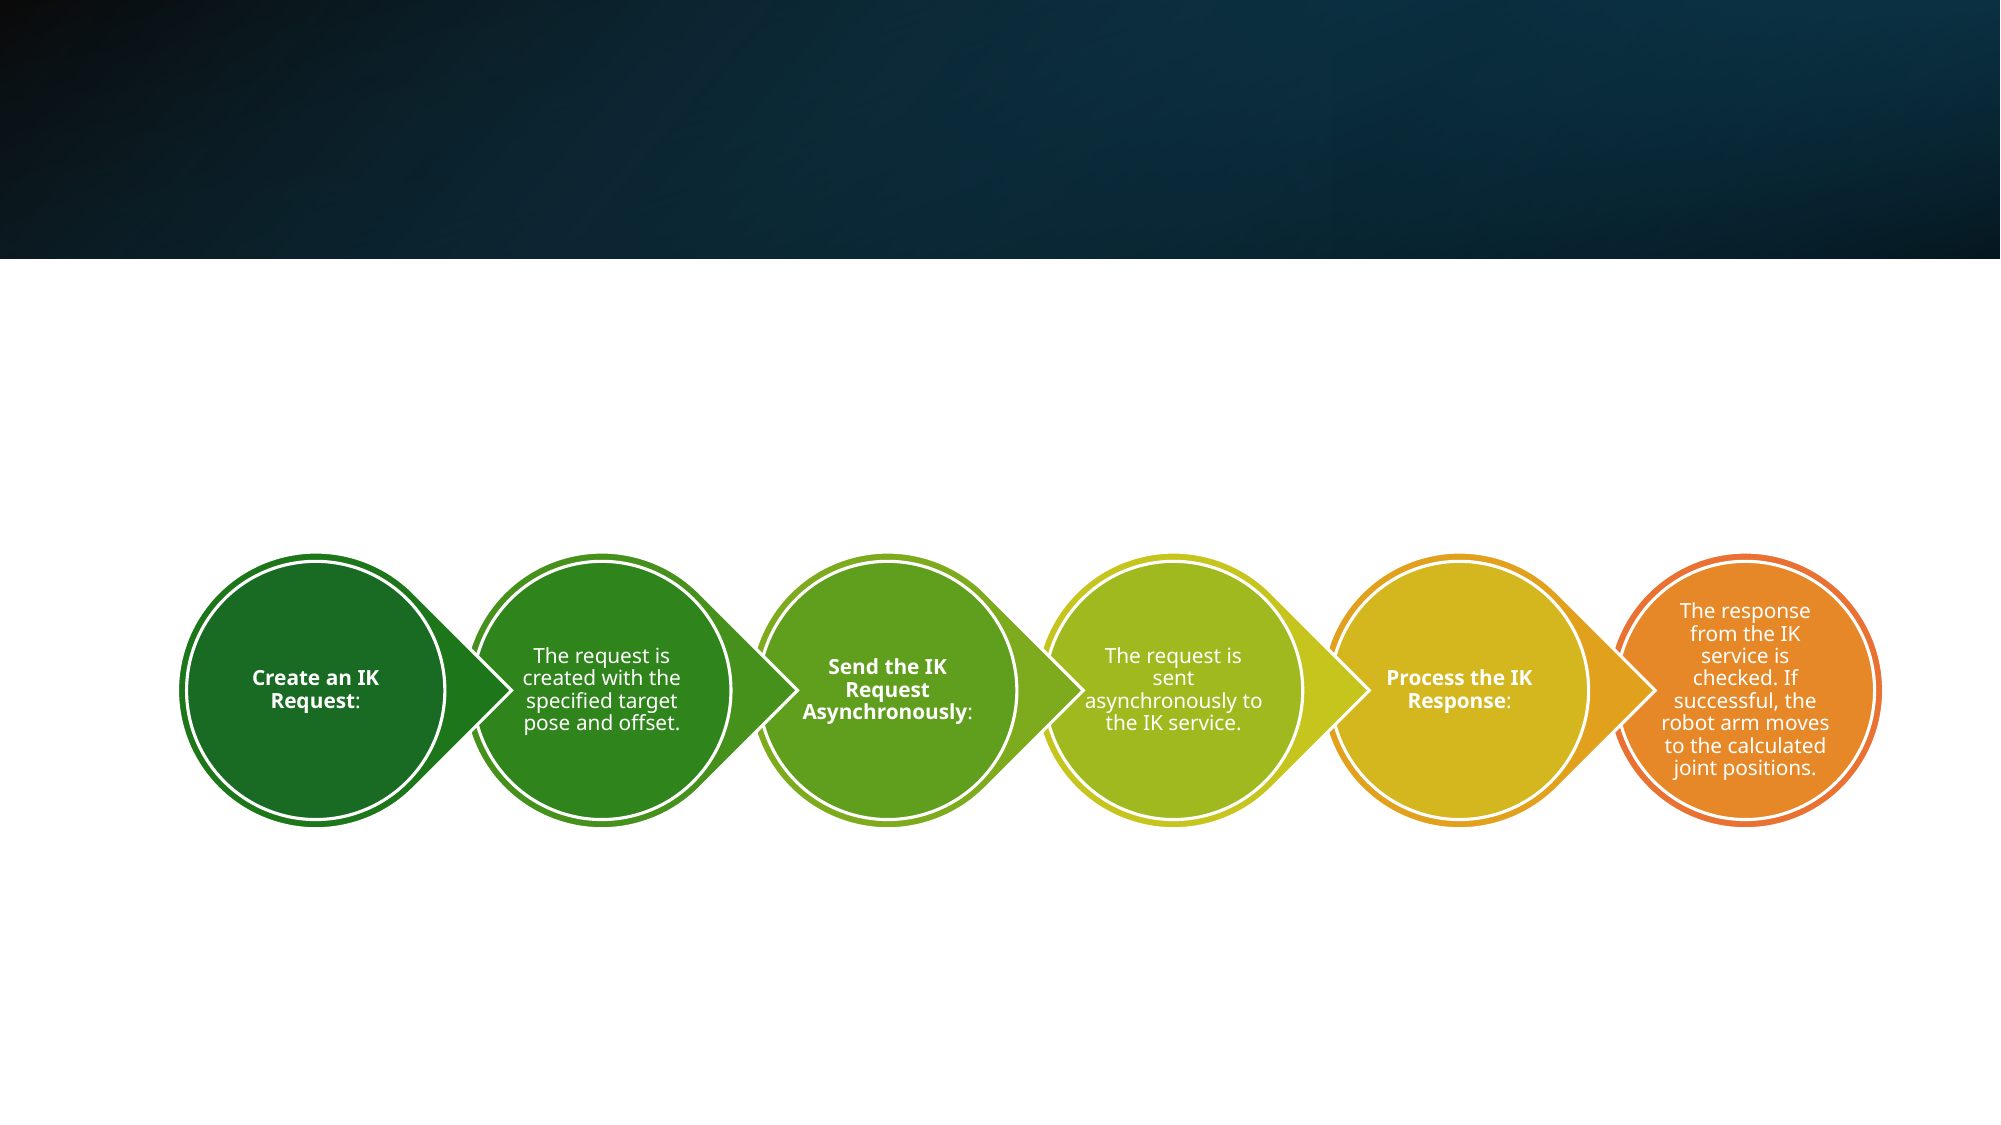

#
Create an IK Request:
The request is created with the specified target pose and offset.
Send the IK Request Asynchronously:
The request is sent asynchronously to the IK service.
Process the IK Response:
The response from the IK service is checked. If successful, the robot arm moves to the calculated joint positions.